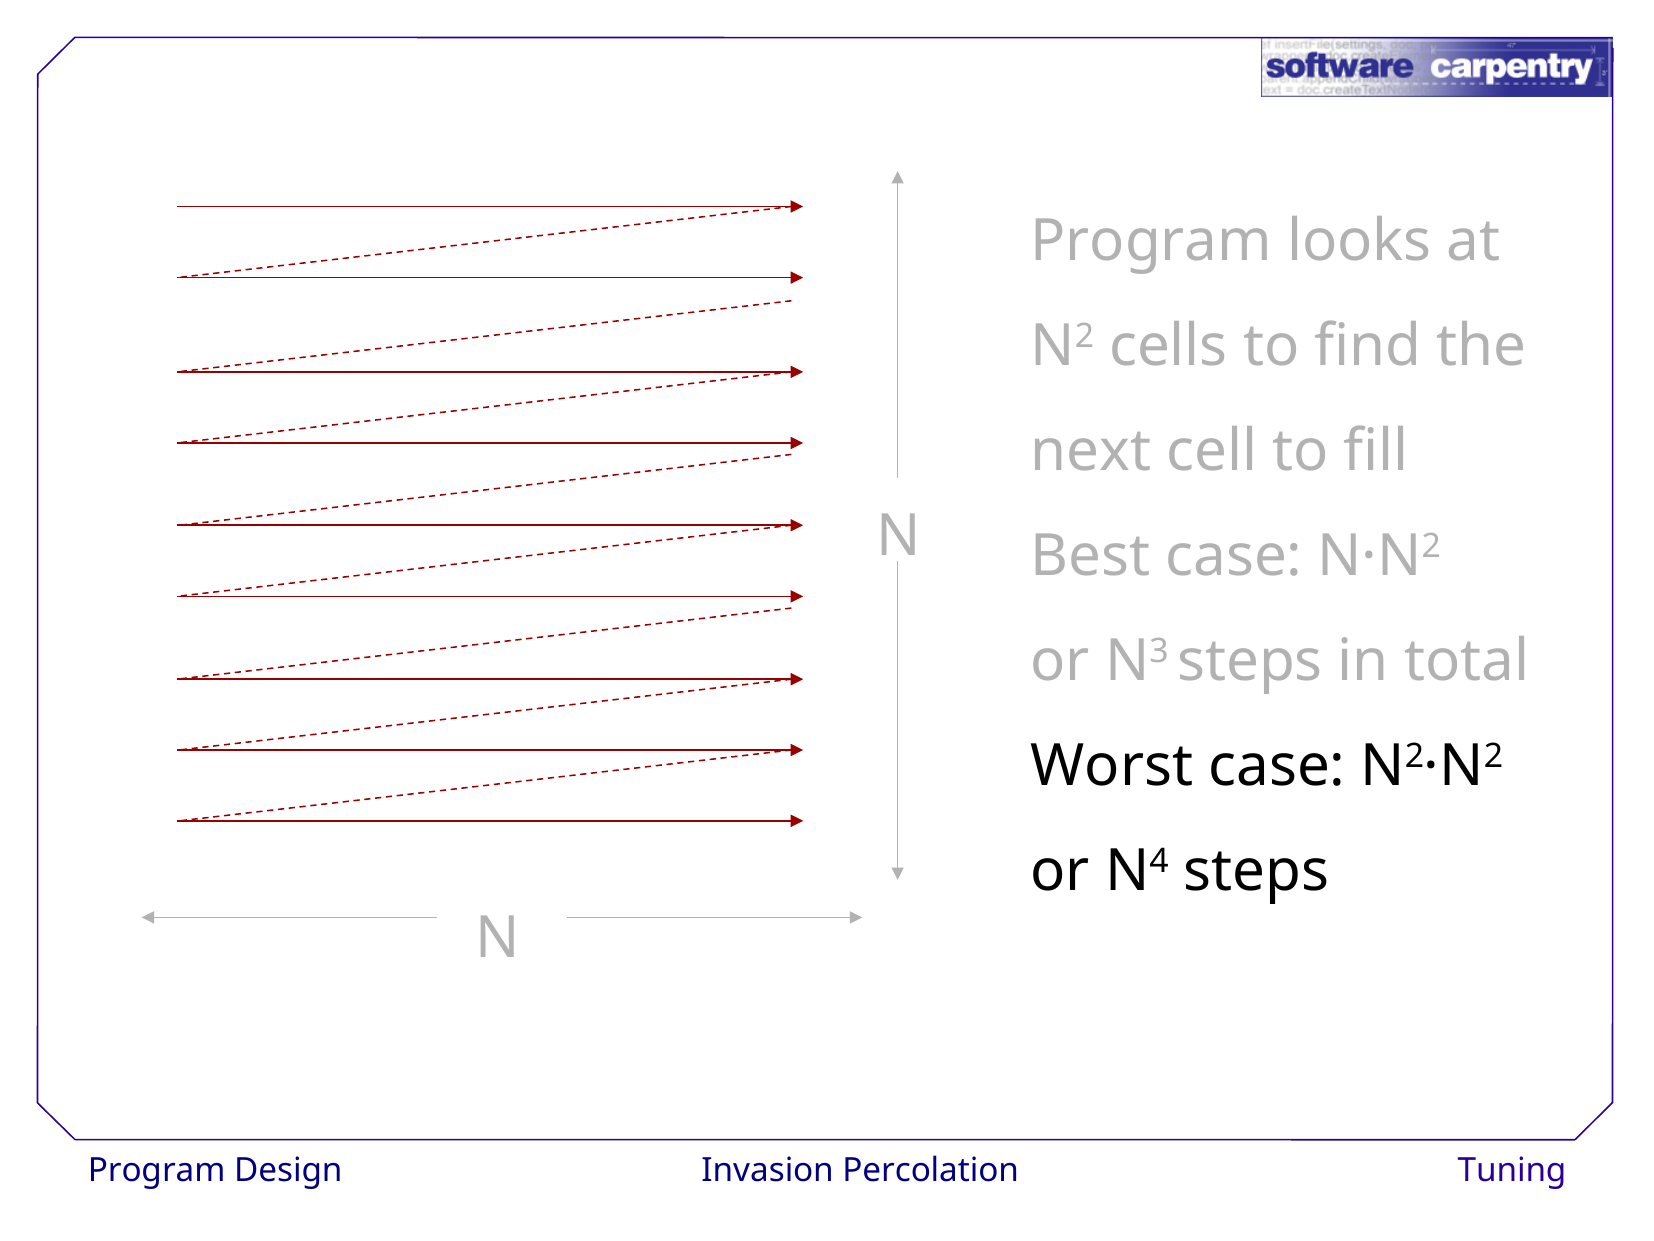

Program looks at
N2 cells to find the
next cell to fill
Best case: N·N2
or N3 steps in total
Worst case: N2·N2
or N4 steps
| | | | | | | | | |
| --- | --- | --- | --- | --- | --- | --- | --- | --- |
| | | | | | | | | |
| | | | | | | | | |
| | | | | | | | | |
| | | | | | | | | |
| | | | | | | | | |
| | | | | | | | | |
| | | | | | | | | |
| | | | | | | | | |
N
N